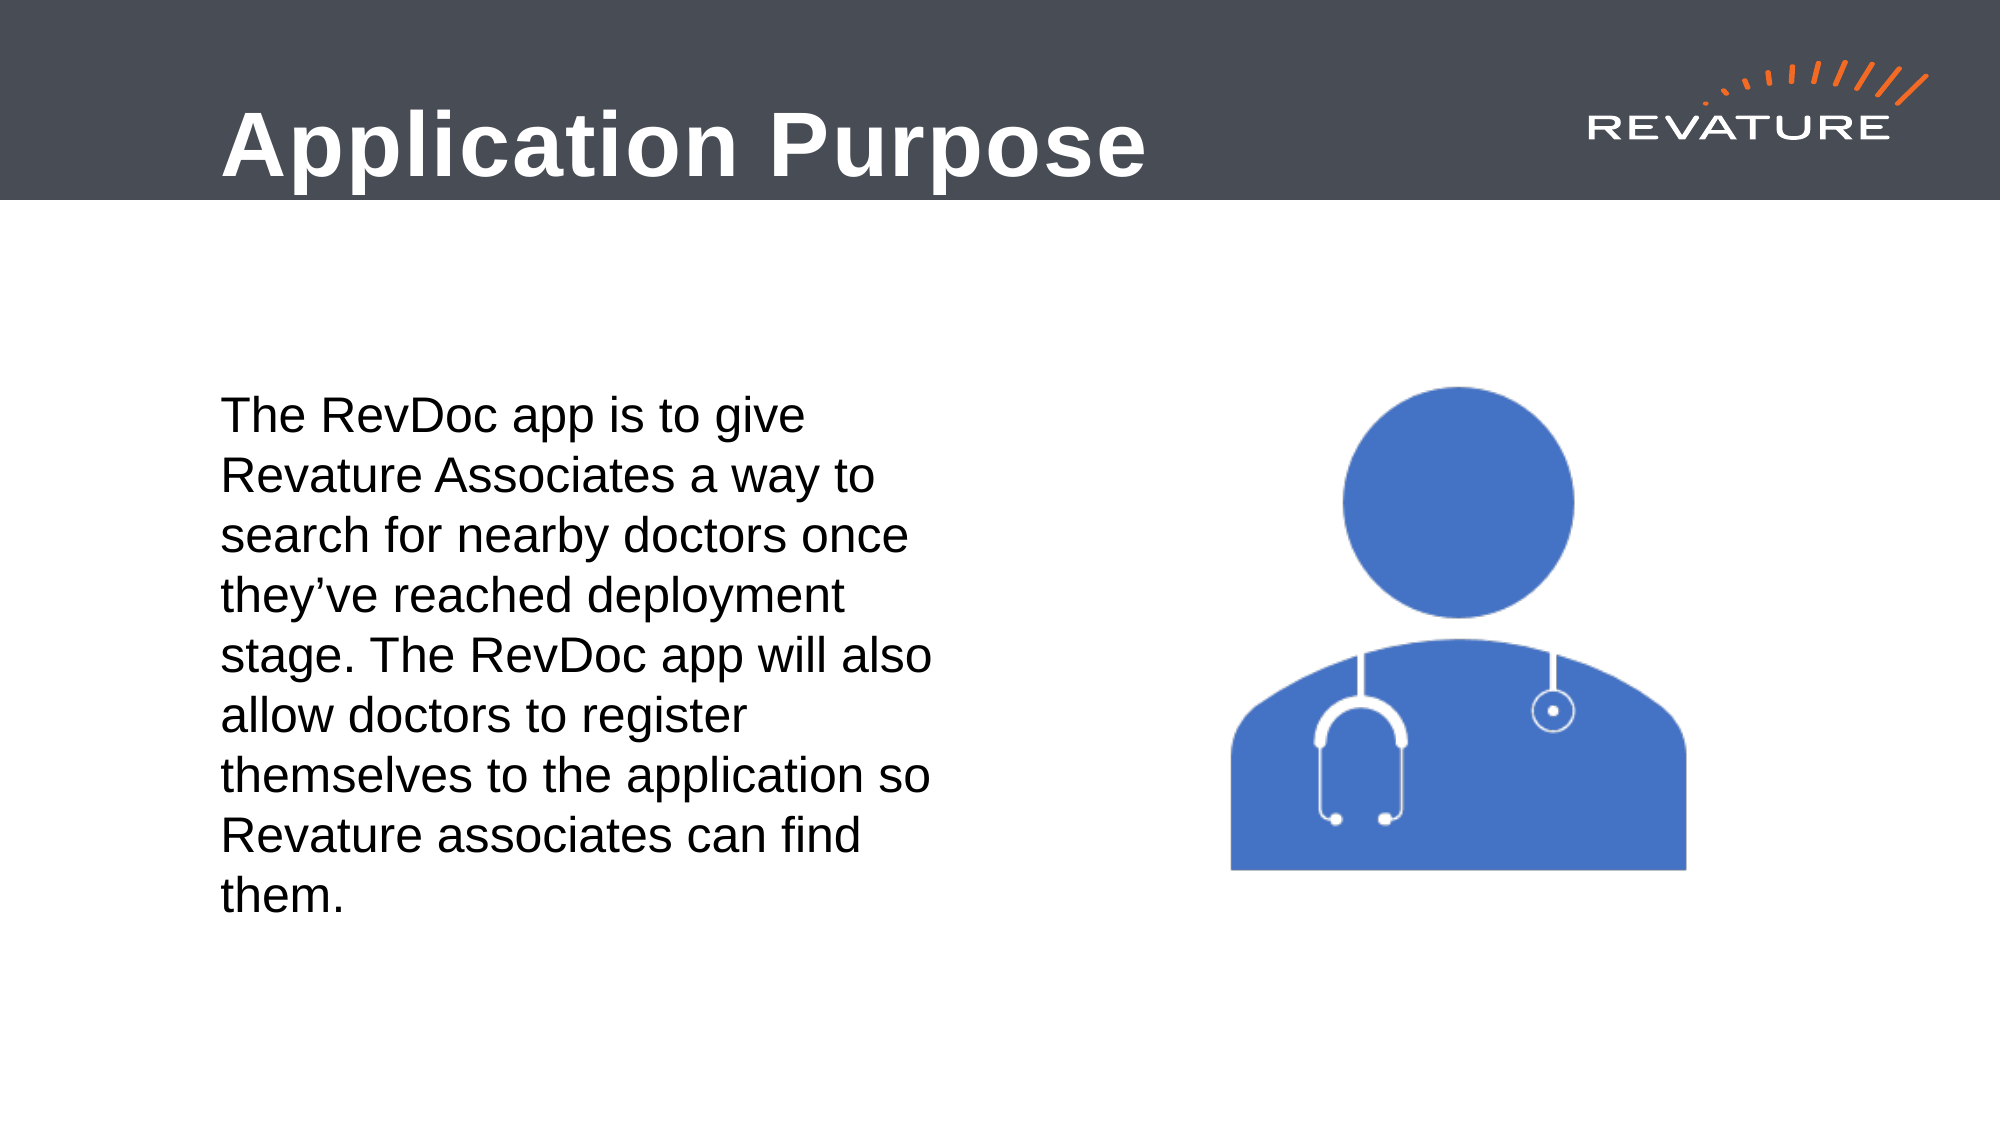

# Application Purpose
The RevDoc app is to give Revature Associates a way to search for nearby doctors once they’ve reached deployment stage. The RevDoc app will also allow doctors to register themselves to the application so Revature associates can find them.